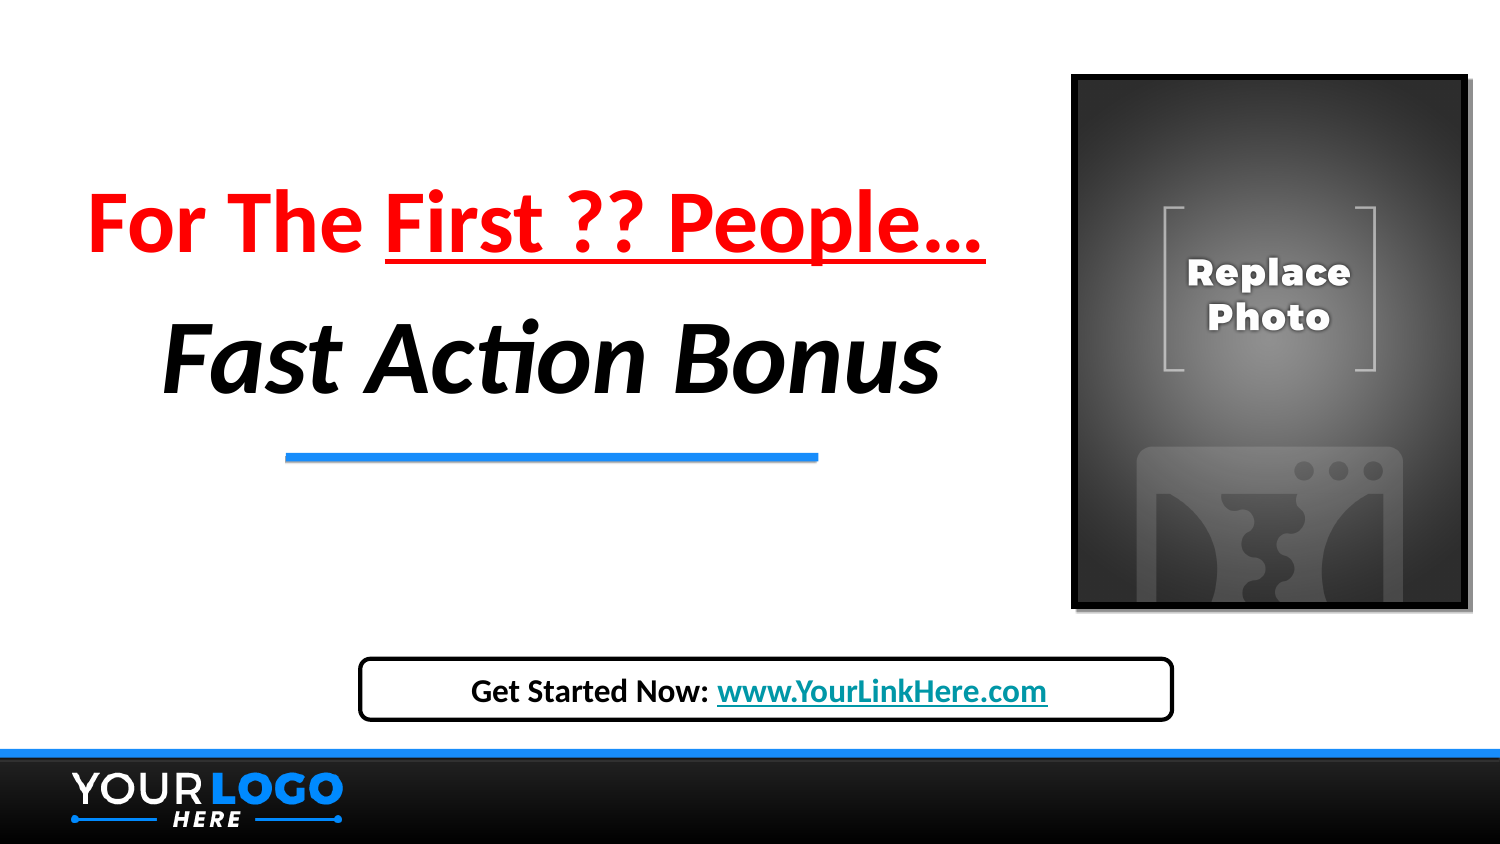

For The First ?? People…
Fast Action Bonus
Get Started Now: www.YourLinkHere.com